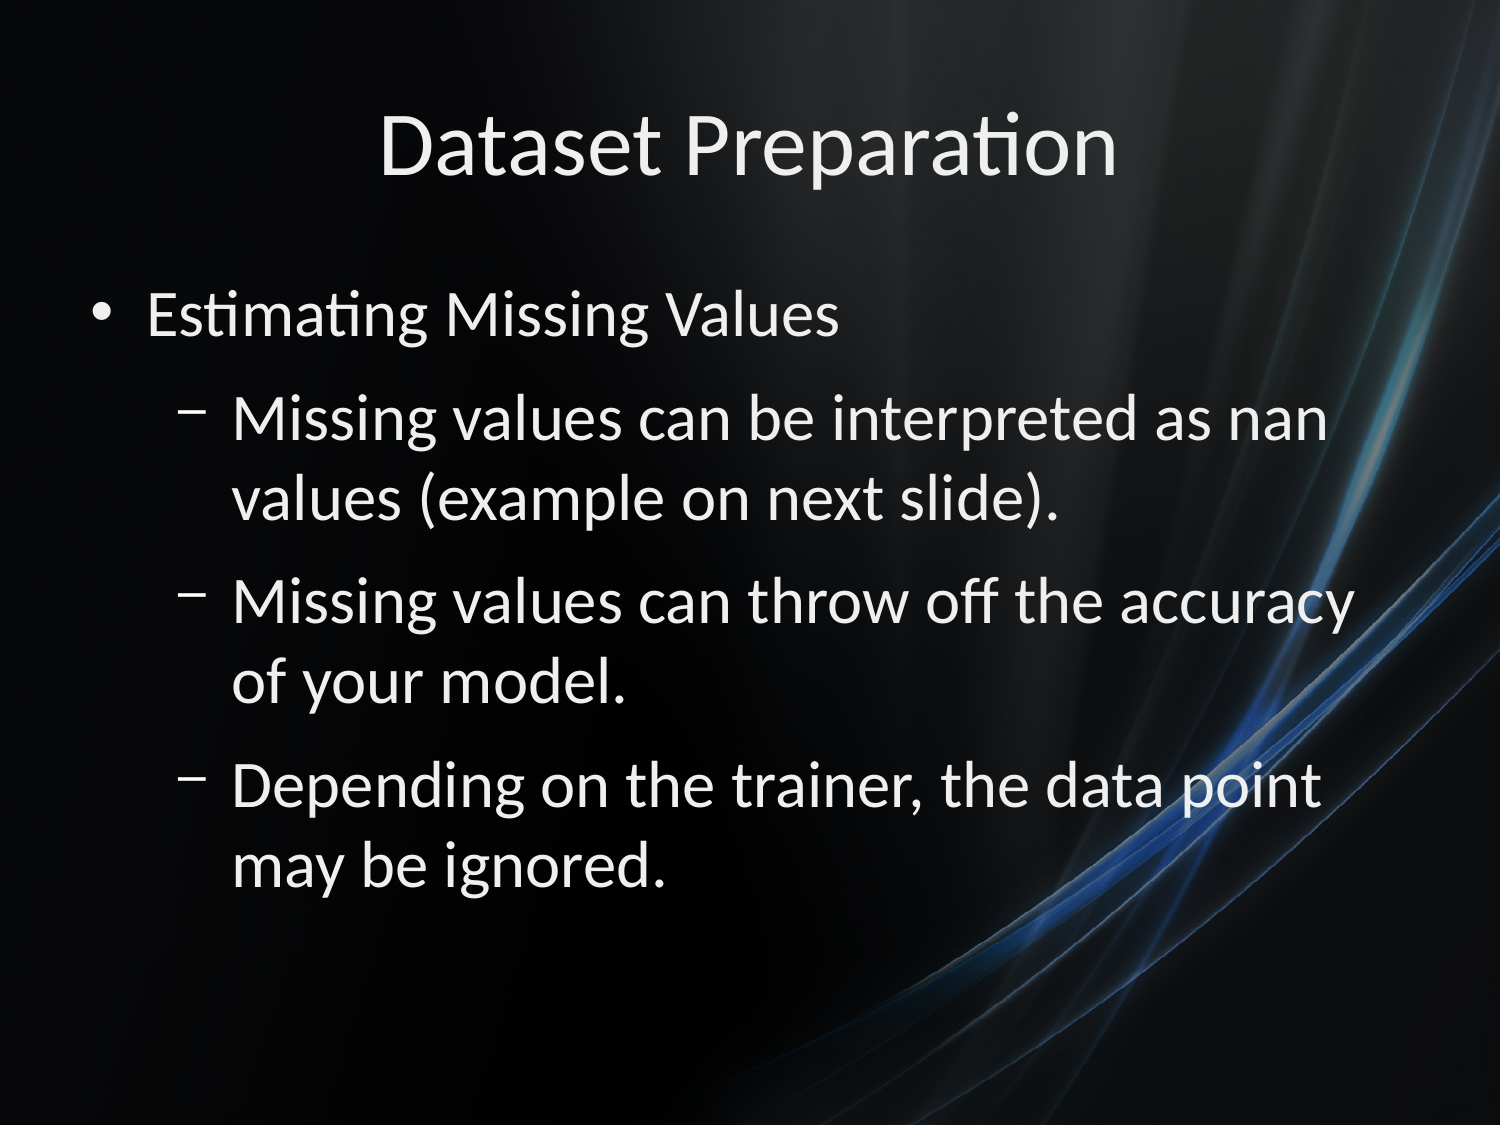

# Dataset Preparation
Estimating Missing Values
Missing values can be interpreted as nan values (example on next slide).
Missing values can throw off the accuracy of your model.
Depending on the trainer, the data point may be ignored.